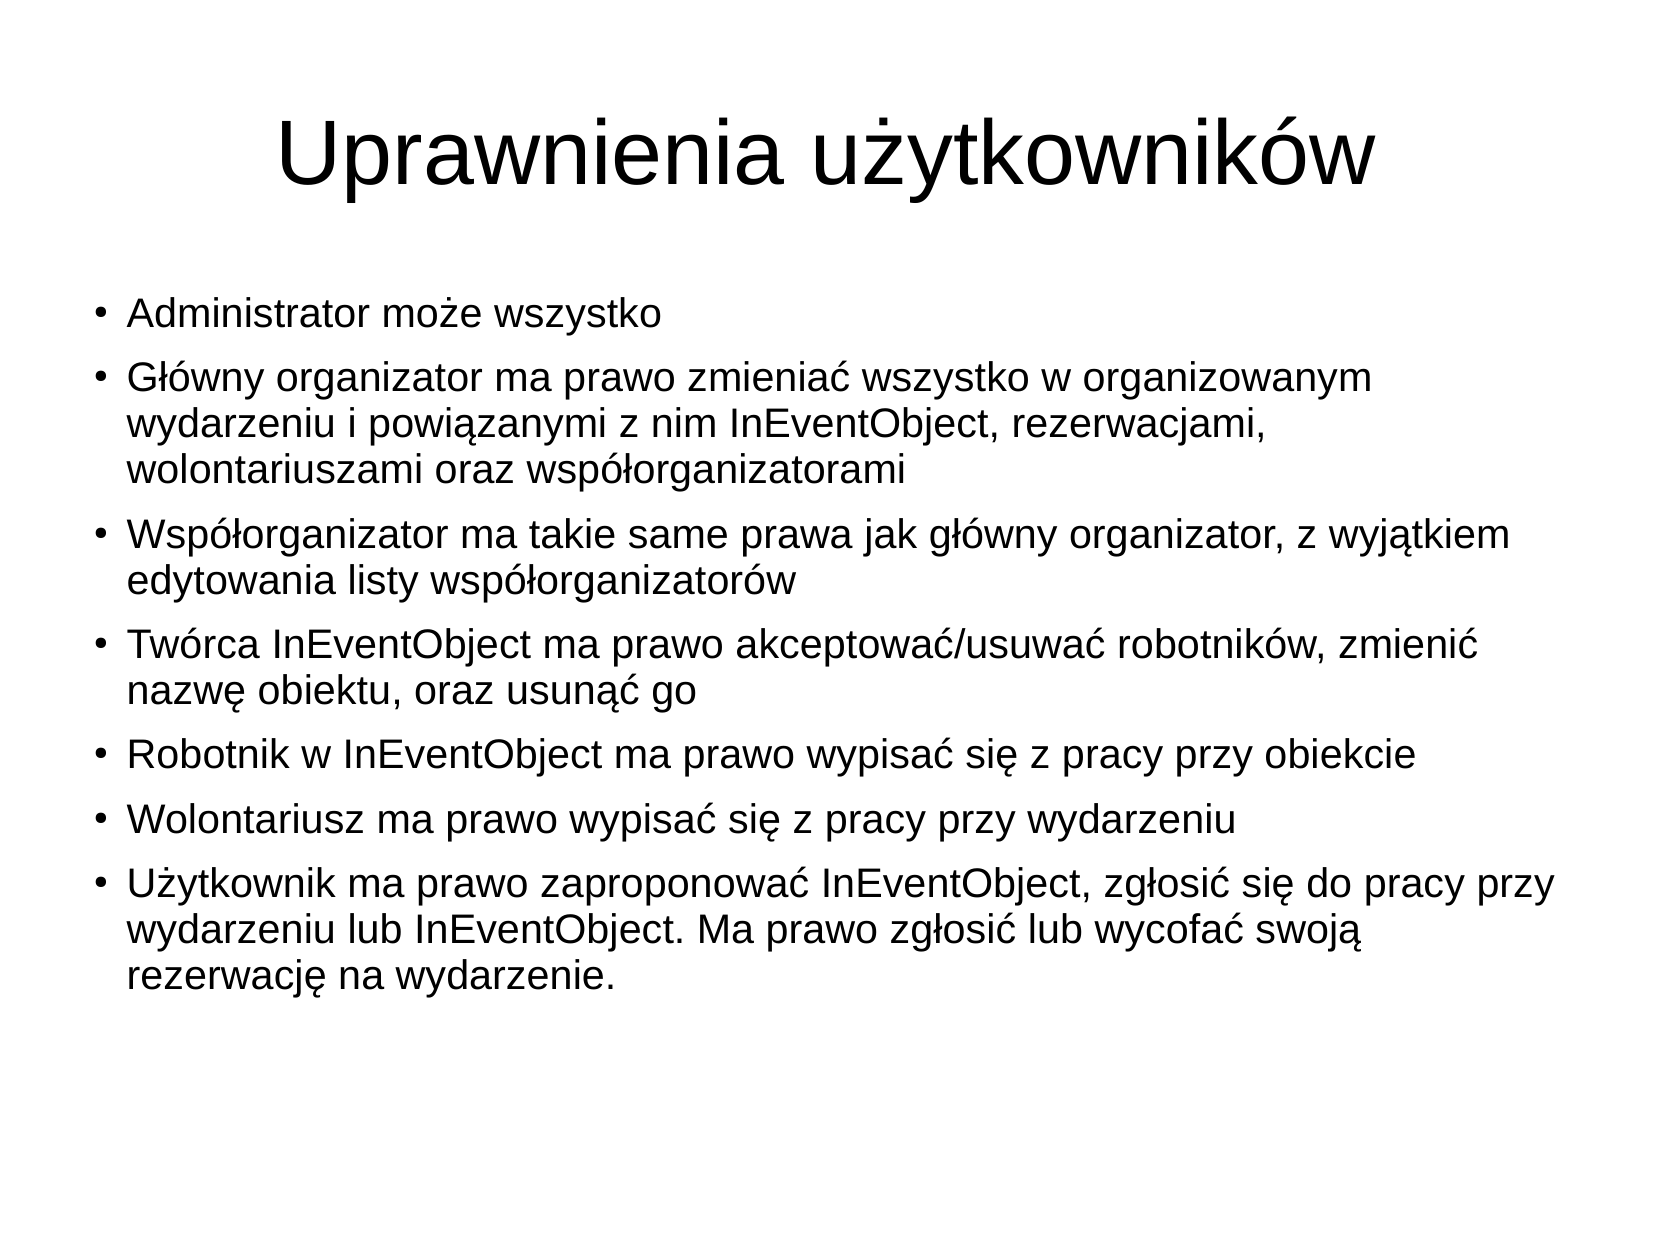

# Uprawnienia użytkowników
Administrator może wszystko
Główny organizator ma prawo zmieniać wszystko w organizowanym wydarzeniu i powiązanymi z nim InEventObject, rezerwacjami, wolontariuszami oraz współorganizatorami
Współorganizator ma takie same prawa jak główny organizator, z wyjątkiem edytowania listy współorganizatorów
Twórca InEventObject ma prawo akceptować/usuwać robotników, zmienić nazwę obiektu, oraz usunąć go
Robotnik w InEventObject ma prawo wypisać się z pracy przy obiekcie
Wolontariusz ma prawo wypisać się z pracy przy wydarzeniu
Użytkownik ma prawo zaproponować InEventObject, zgłosić się do pracy przy wydarzeniu lub InEventObject. Ma prawo zgłosić lub wycofać swoją rezerwację na wydarzenie.